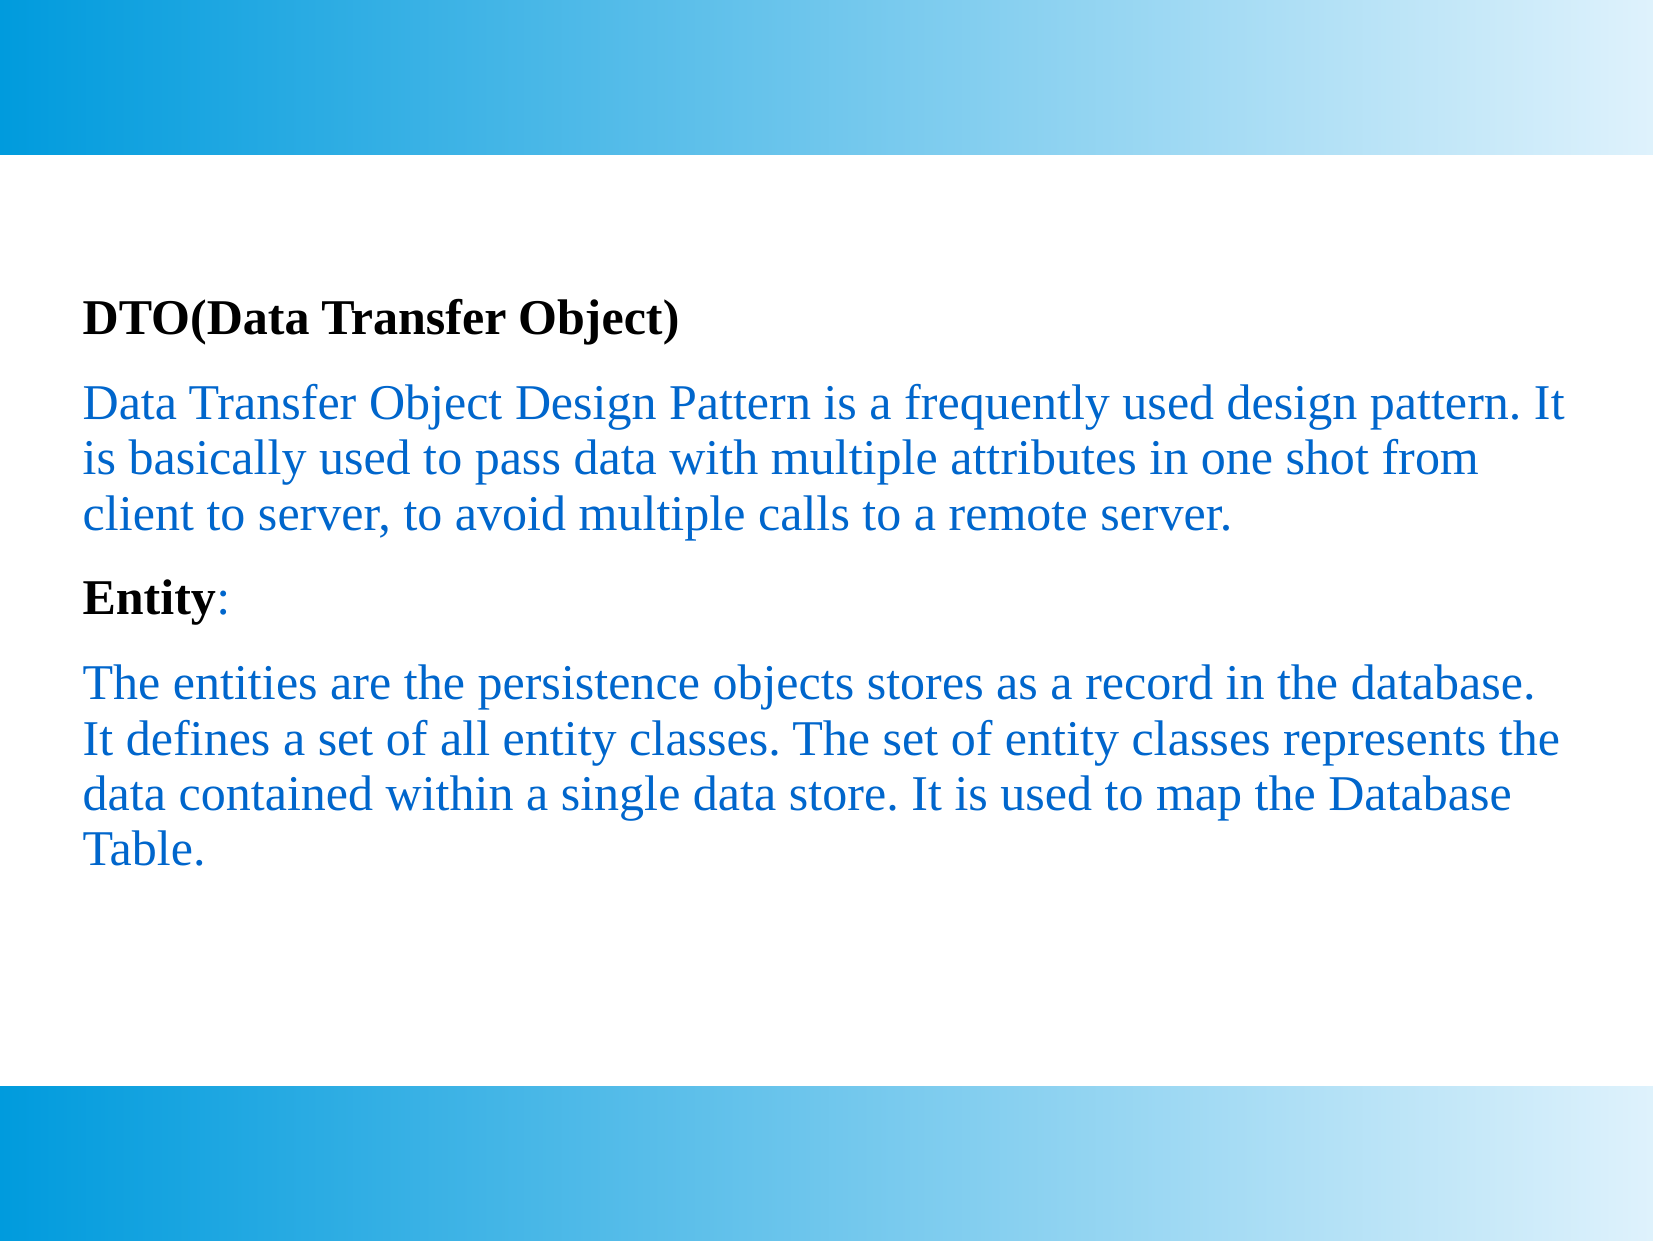

#
DTO(Data Transfer Object)
Data Transfer Object Design Pattern is a frequently used design pattern. It is basically used to pass data with multiple attributes in one shot from client to server, to avoid multiple calls to a remote server.
Entity:
The entities are the persistence objects stores as a record in the database. It defines a set of all entity classes. The set of entity classes represents the data contained within a single data store. It is used to map the Database Table.